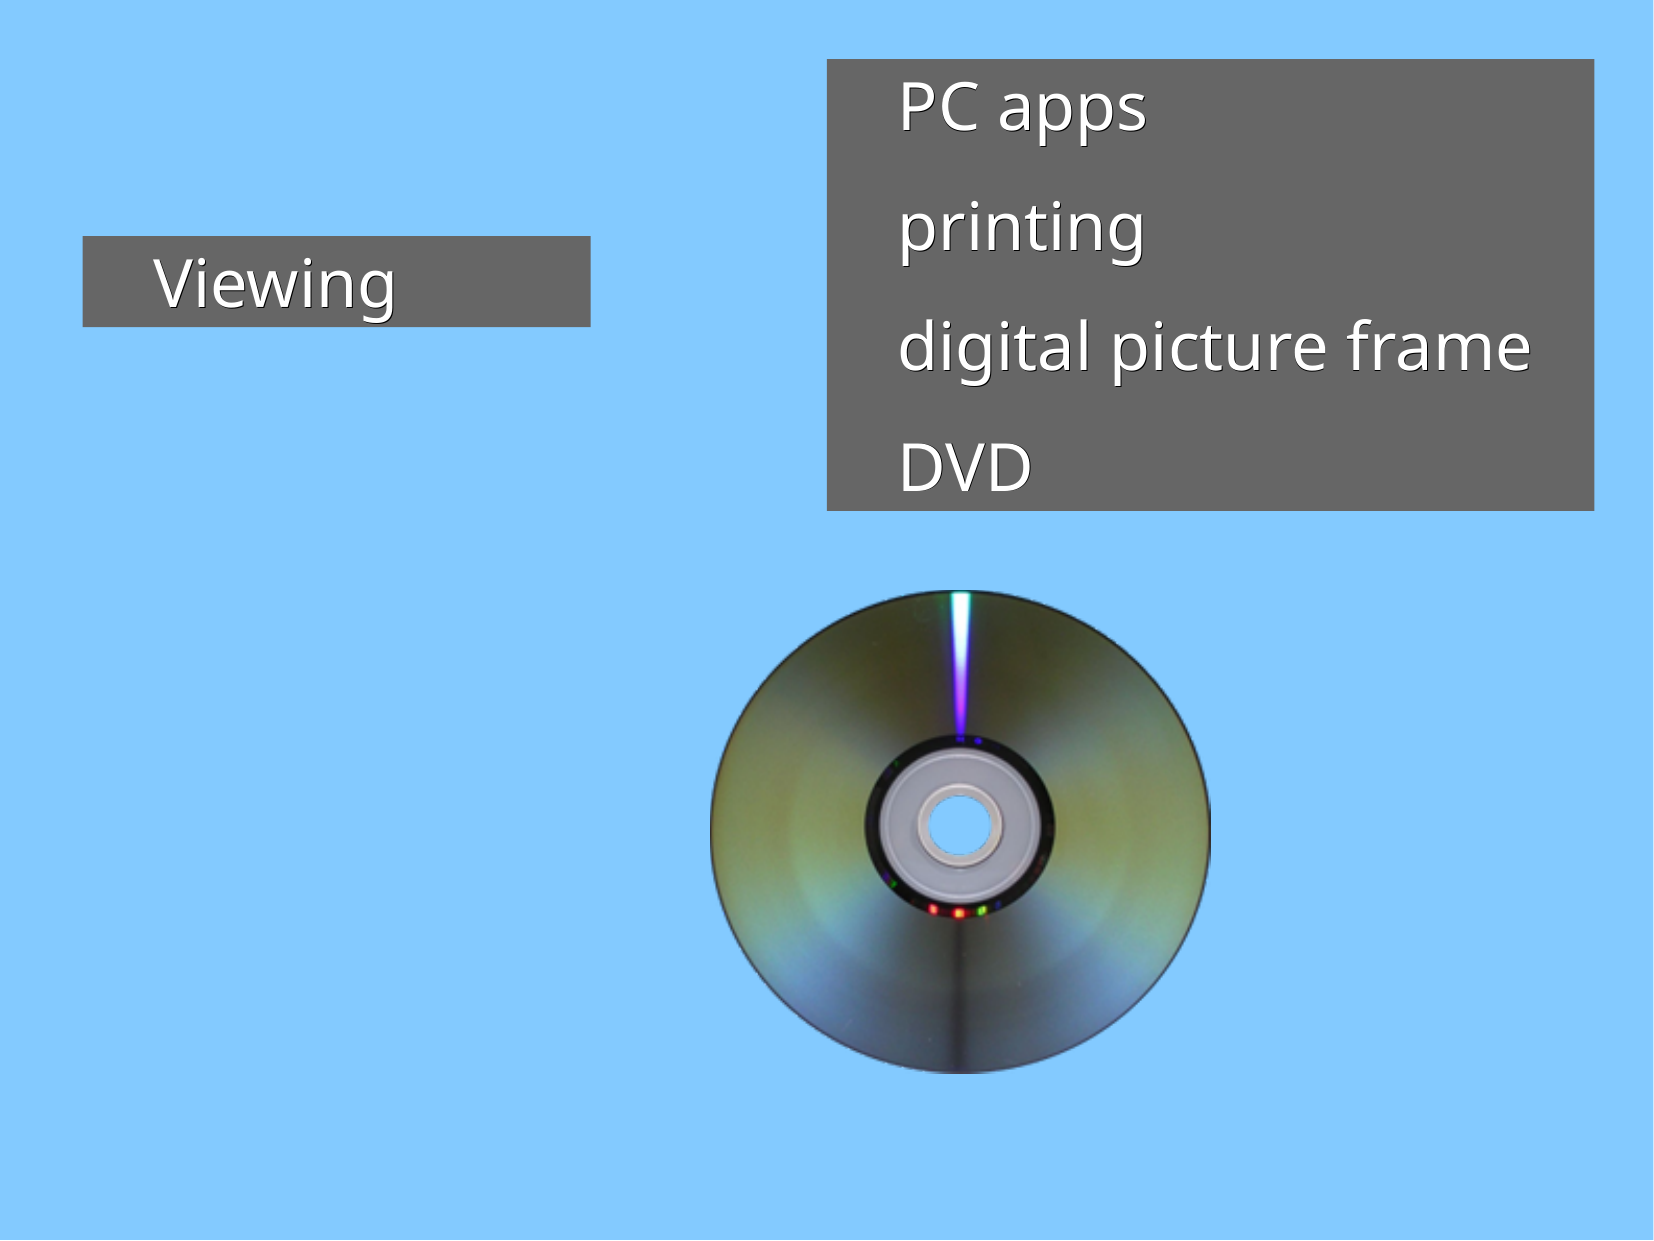

PC apps
printing
digital picture frame
DVD
# Viewing